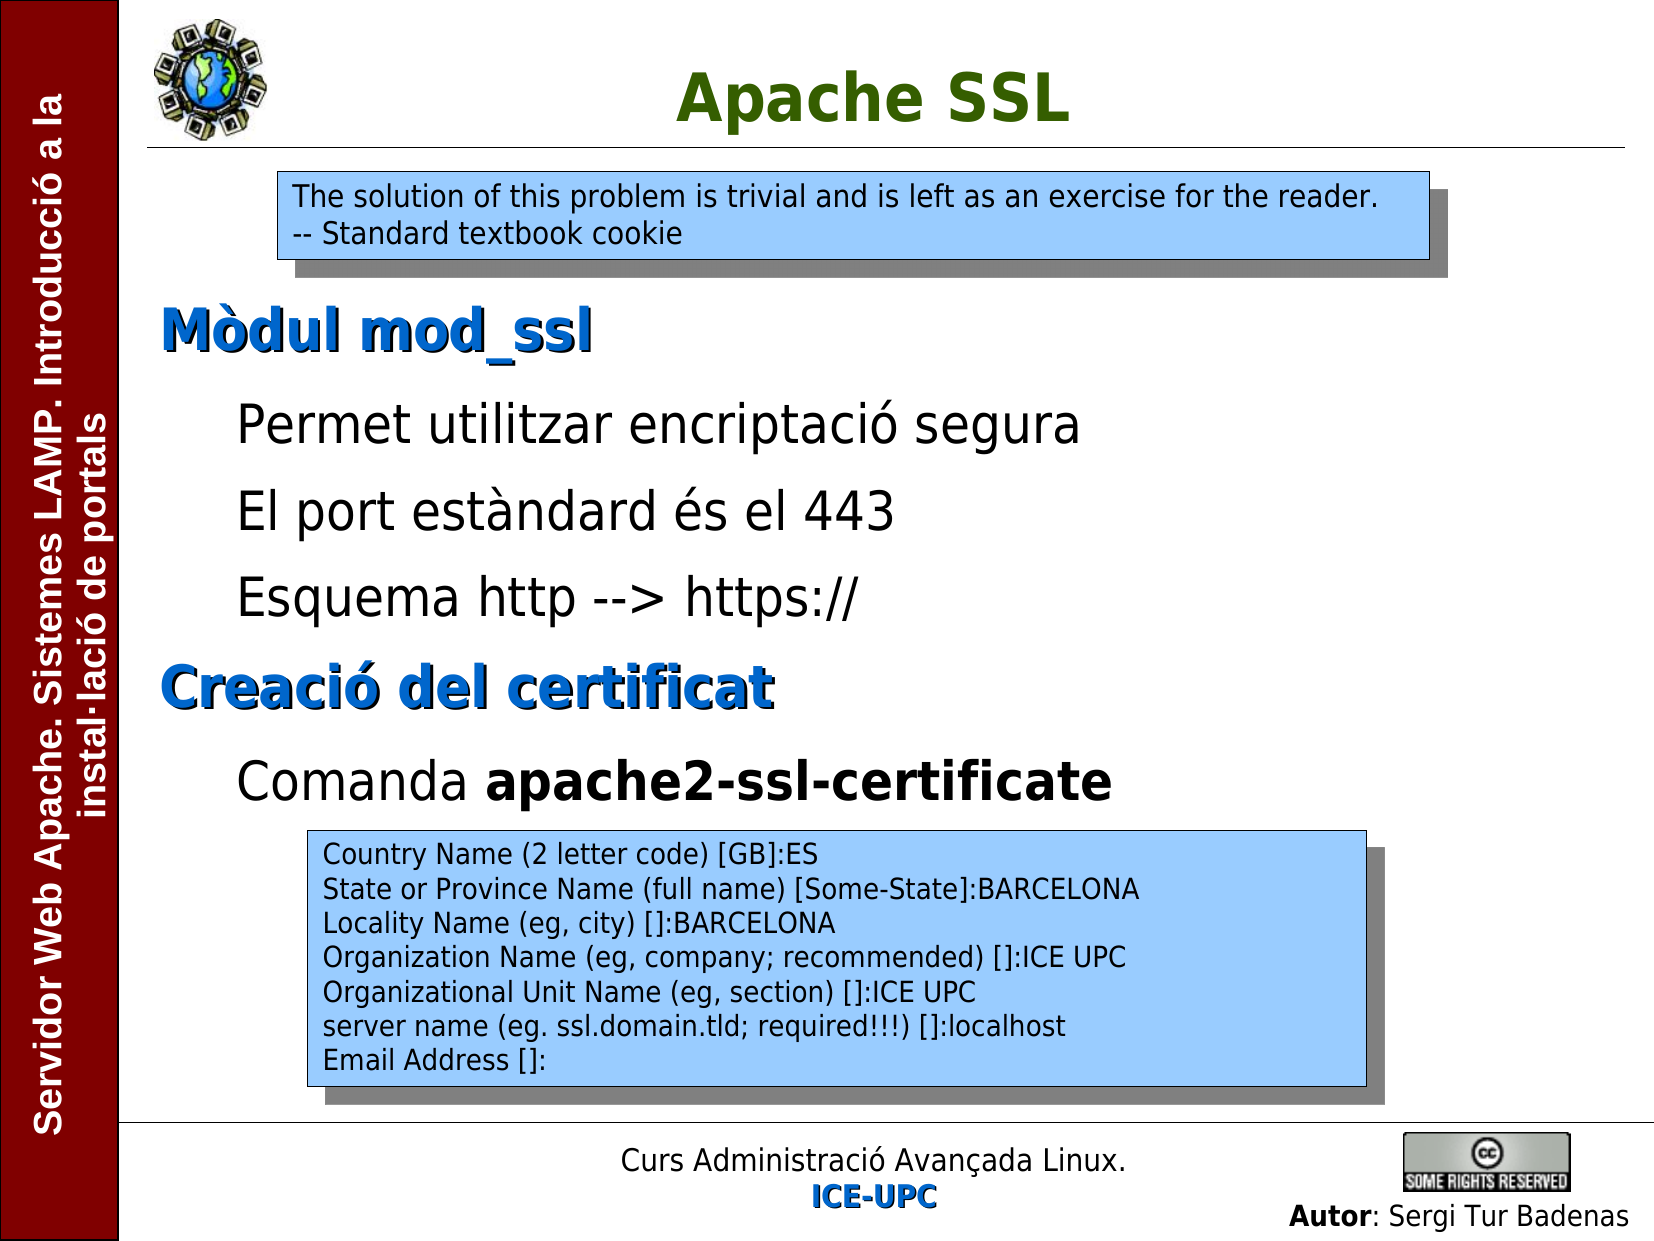

# Apache SSL
The solution of this problem is trivial and is left as an exercise for the reader.
-- Standard textbook cookie
Mòdul mod_ssl
Permet utilitzar encriptació segura
El port estàndard és el 443
Esquema http --> https://
Creació del certificat
Comanda apache2-ssl-certificate
Country Name (2 letter code) [GB]:ES
State or Province Name (full name) [Some-State]:BARCELONA
Locality Name (eg, city) []:BARCELONA
Organization Name (eg, company; recommended) []:ICE UPC
Organizational Unit Name (eg, section) []:ICE UPC
server name (eg. ssl.domain.tld; required!!!) []:localhost
Email Address []: